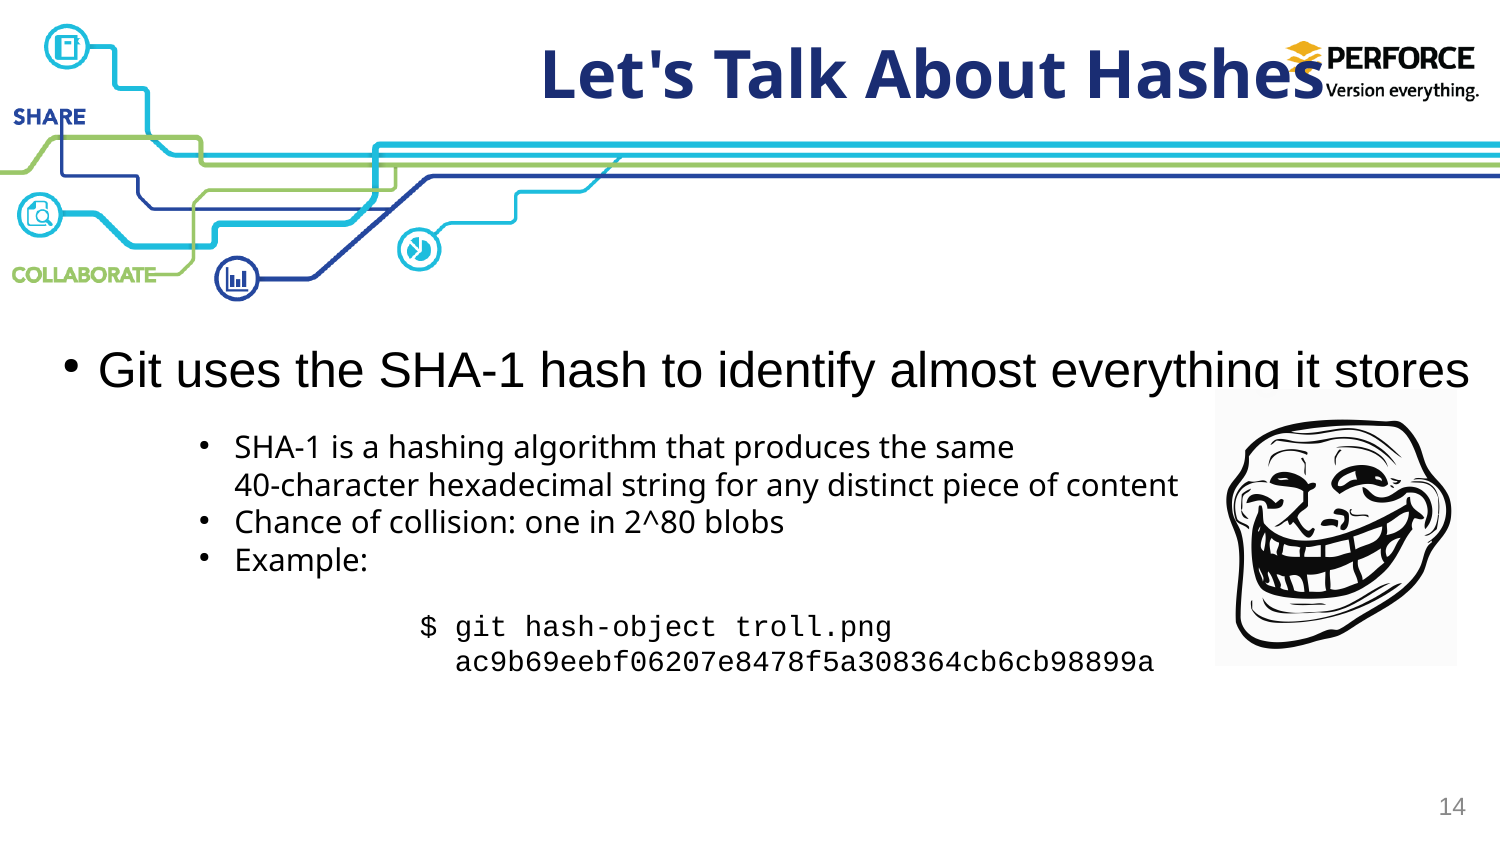

# Let's Talk About Hashes
Git uses the SHA-1 hash to identify almost everything it stores
SHA-1 is a hashing algorithm that produces the same
40-character hexadecimal string for any distinct piece of content
Chance of collision: one in 2^80 blobs
Example:
$ git hash-object troll.png
 ac9b69eebf06207e8478f5a308364cb6cb98899a